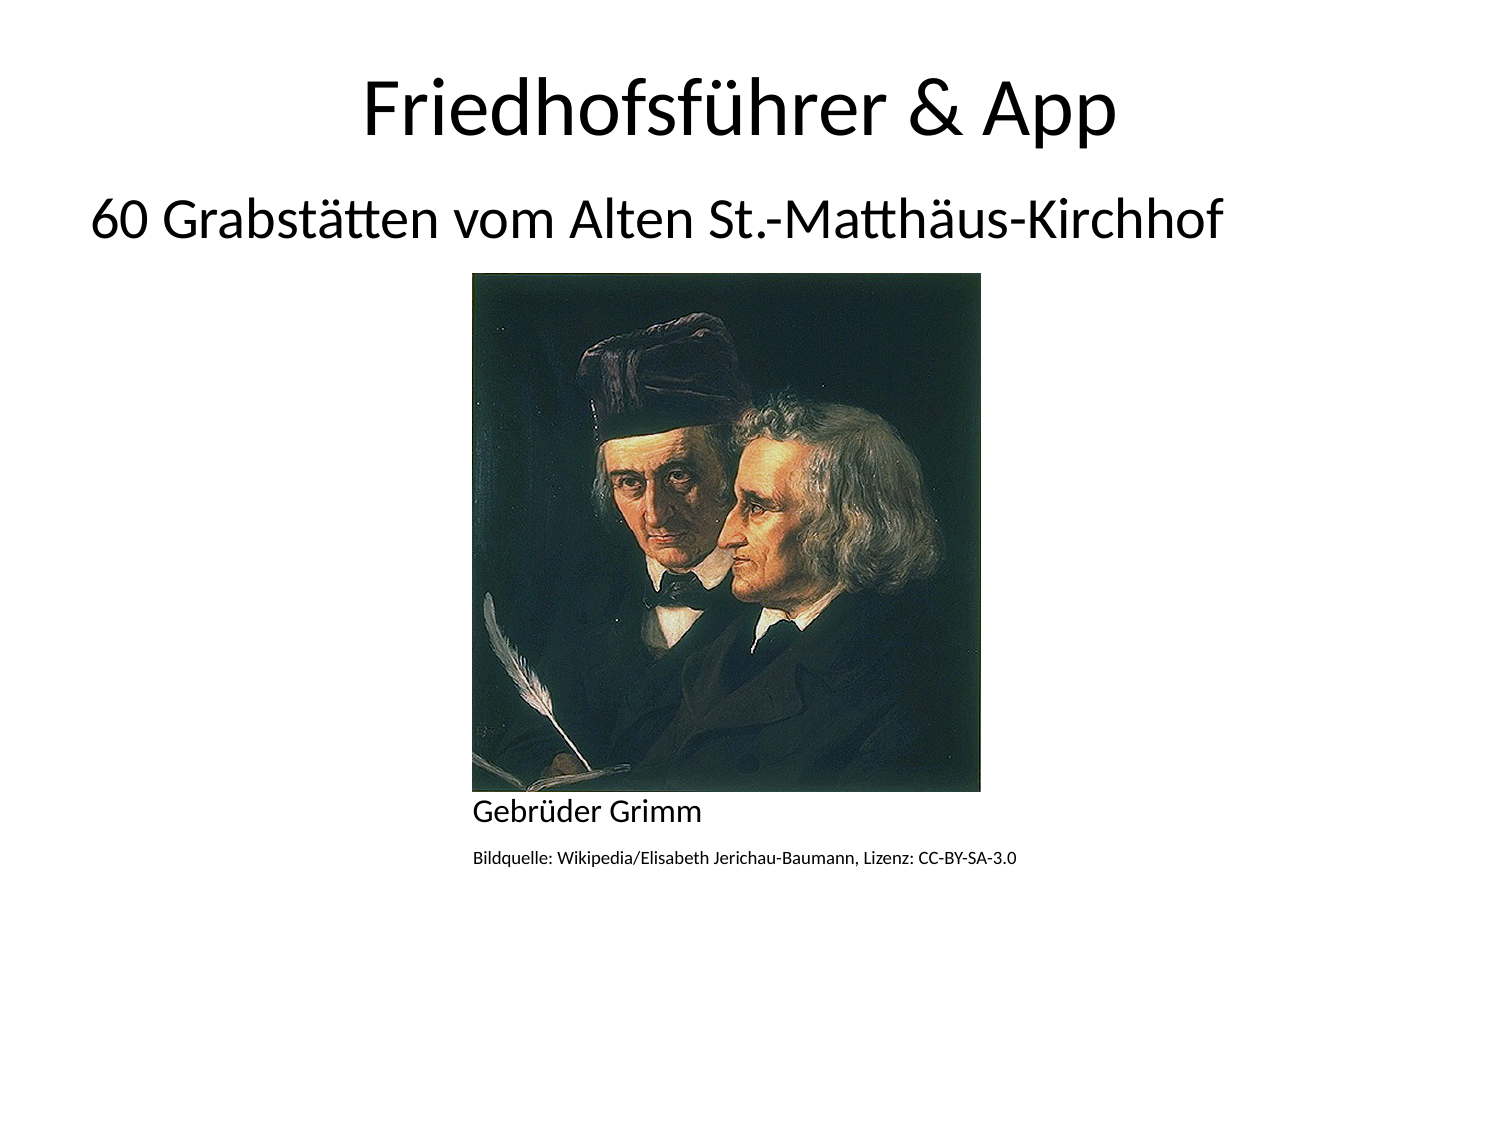

# Friedhofsführer & App
60 Grabstätten vom Alten St.-Matthäus-Kirchhof
 Gebrüder Grimm
 Bildquelle: Wikipedia/Elisabeth Jerichau-Baumann, Lizenz: CC-BY-SA-3.0